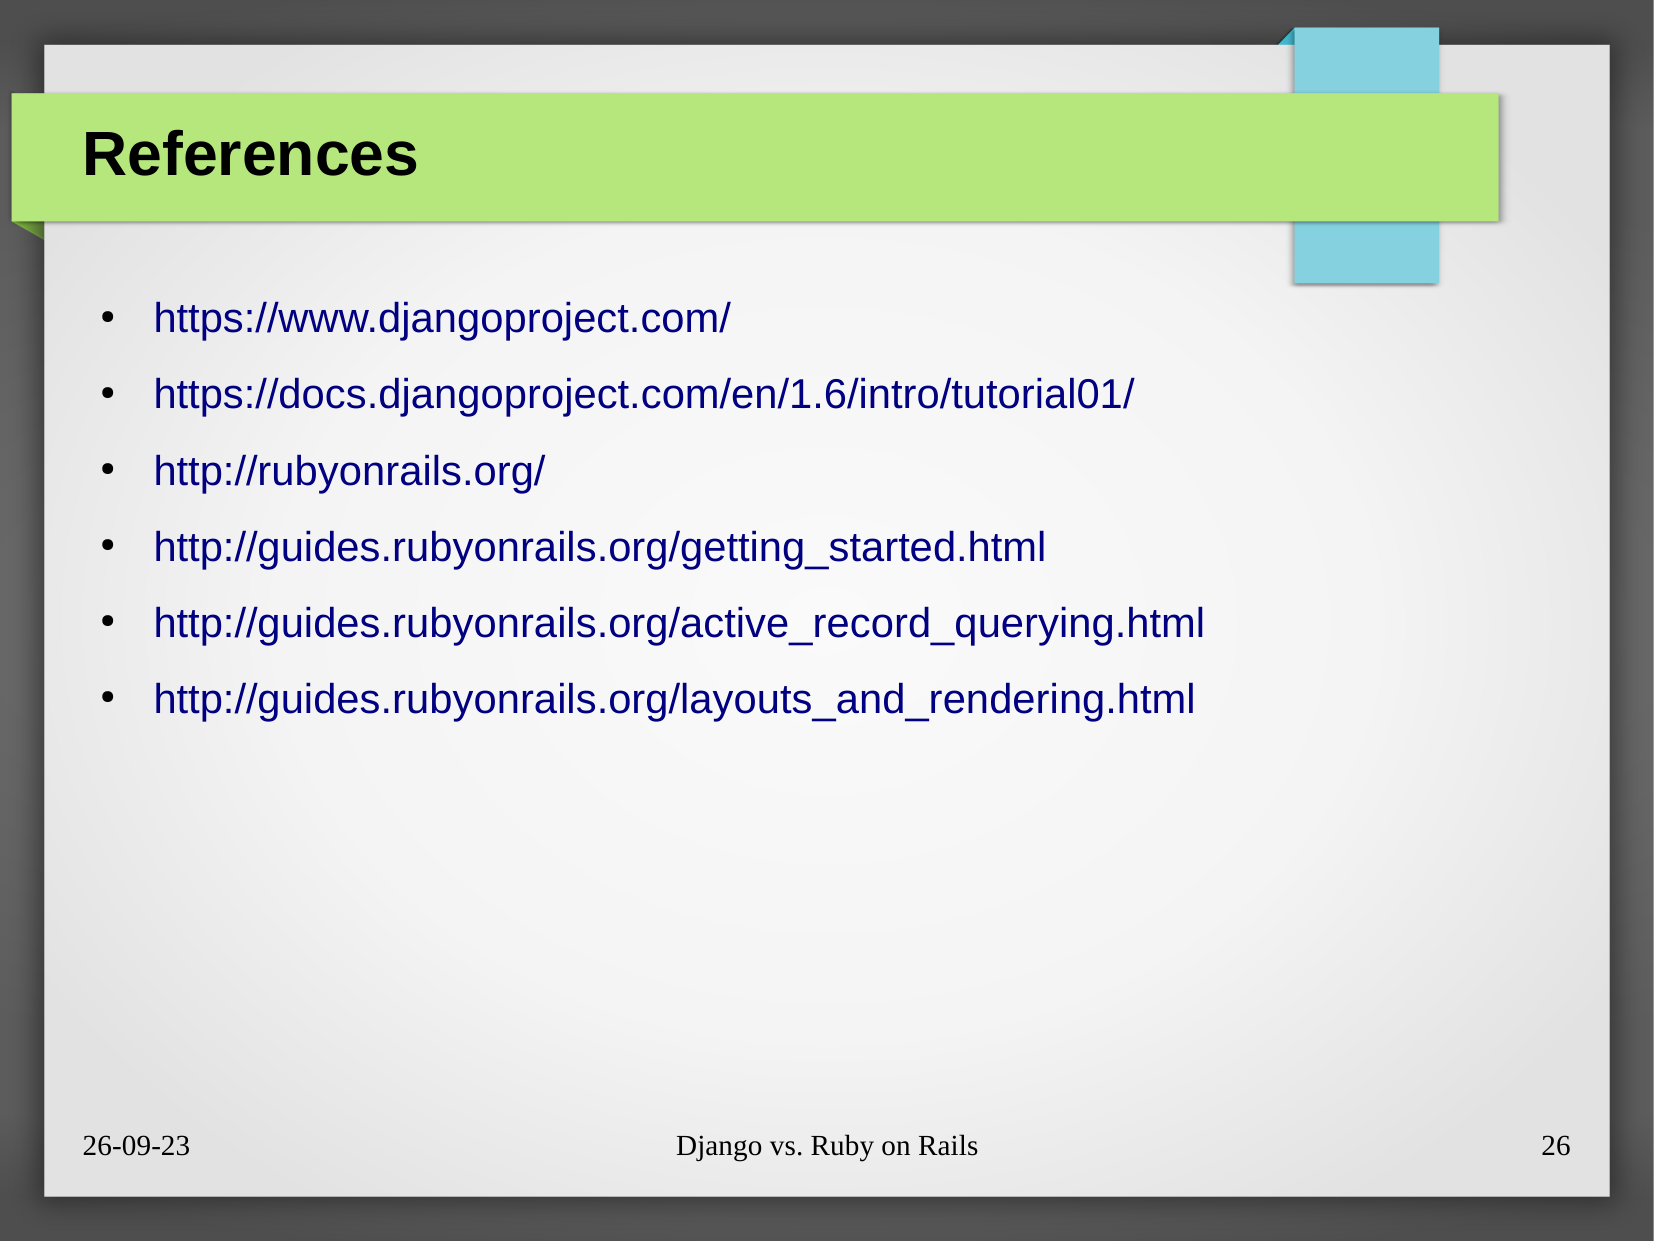

# References
https://www.djangoproject.com/
https://docs.djangoproject.com/en/1.6/intro/tutorial01/
http://rubyonrails.org/
http://guides.rubyonrails.org/getting_started.html
http://guides.rubyonrails.org/active_record_querying.html
http://guides.rubyonrails.org/layouts_and_rendering.html
Django vs. Ruby on Rails
26